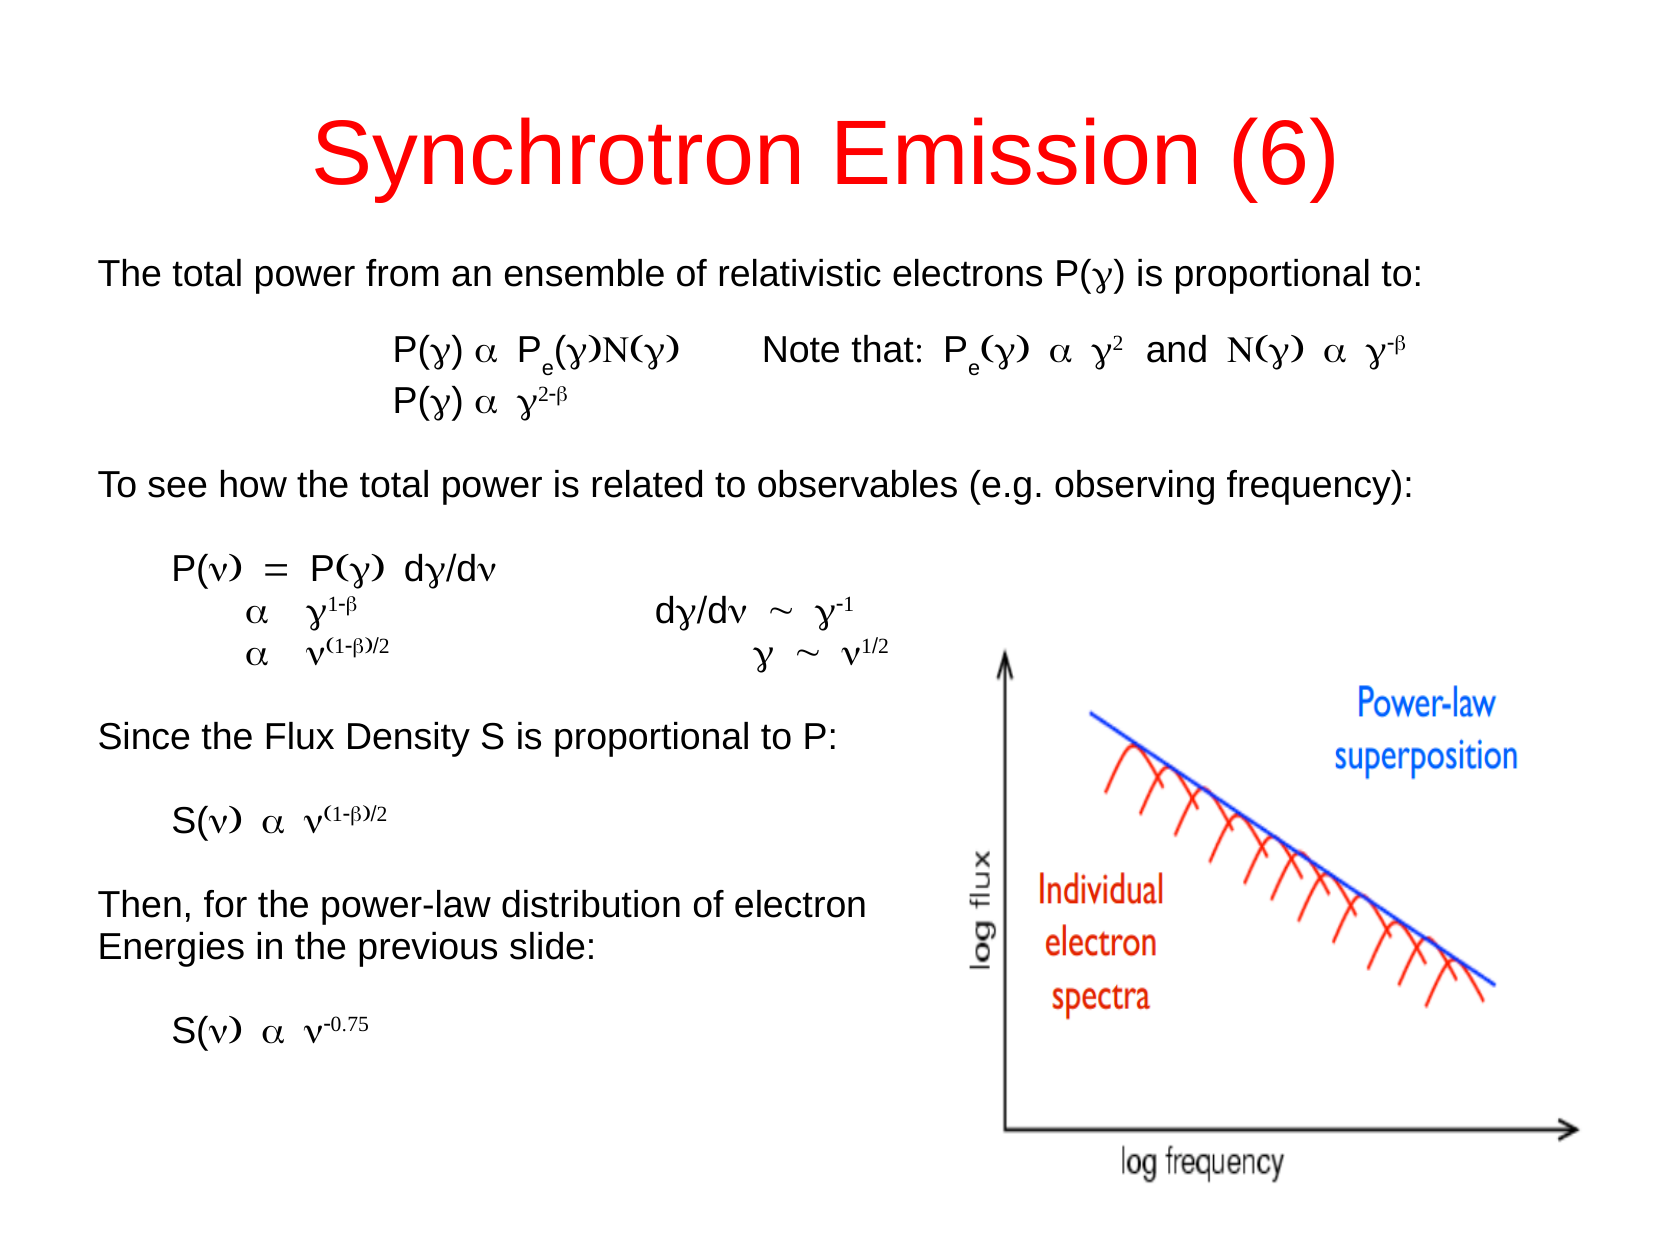

# Synchrotron Emission (6)
The total power from an ensemble of relativistic electrons P(g) is proportional to:
				P(g) a Pe(g)N(g)		Note that: Pe(g) a g2 and N(g) a g-b
				P(g) a g2-b
To see how the total power is related to observables (e.g. observing frequency):
	P(n) = P(g) dg/dn
		a g1-b dg/dn ~ g-1
 		a n(1-b)/2 g ~ n1/2
Since the Flux Density S is proportional to P:
	S(n) a n(1-b)/2
Then, for the power-law distribution of electron
Energies in the previous slide:
	S(n) a n-0.75